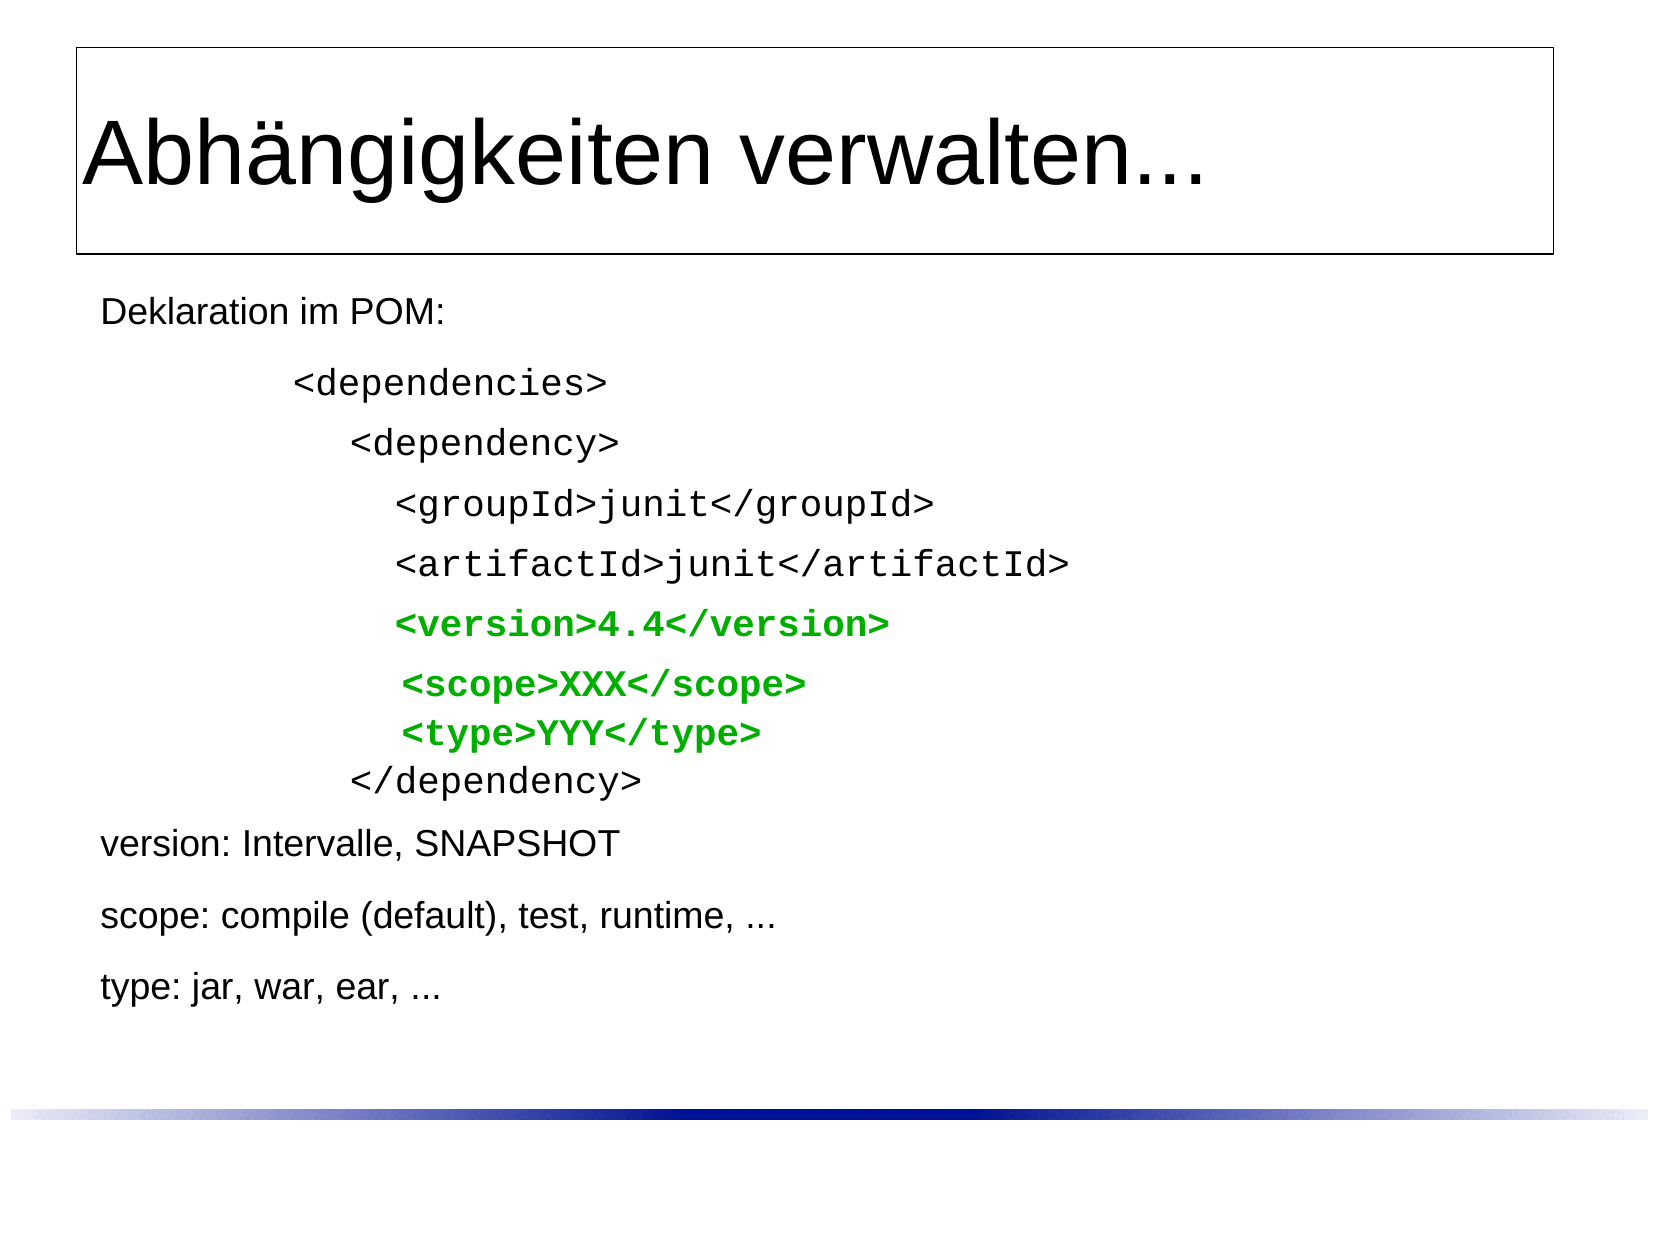

# Abhängigkeiten verwalten...
Deklaration im POM:
 <dependencies>
 <dependency>
 <groupId>junit</groupId>
 <artifactId>junit</artifactId>
 <version>4.4</version>
<scope>XXX</scope>
<type>YYY</type>
 </dependency>
version: Intervalle, SNAPSHOT
scope: compile (default), test, runtime, ...
type: jar, war, ear, ...